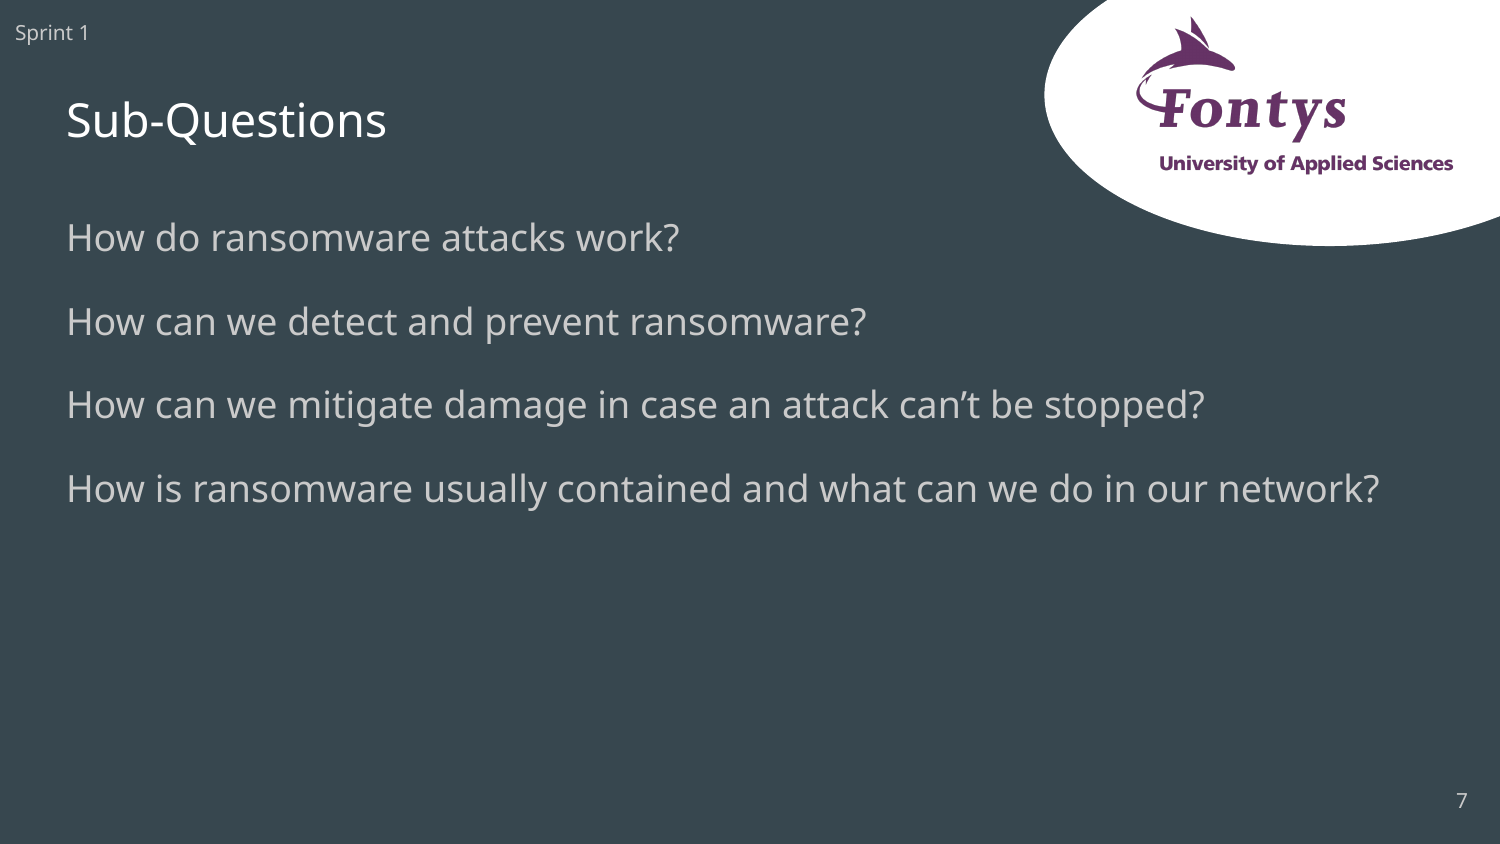

Sprint 1
# Sub-Questions
How do ransomware attacks work?
How can we detect and prevent ransomware?
How can we mitigate damage in case an attack can’t be stopped?
How is ransomware usually contained and what can we do in our network?